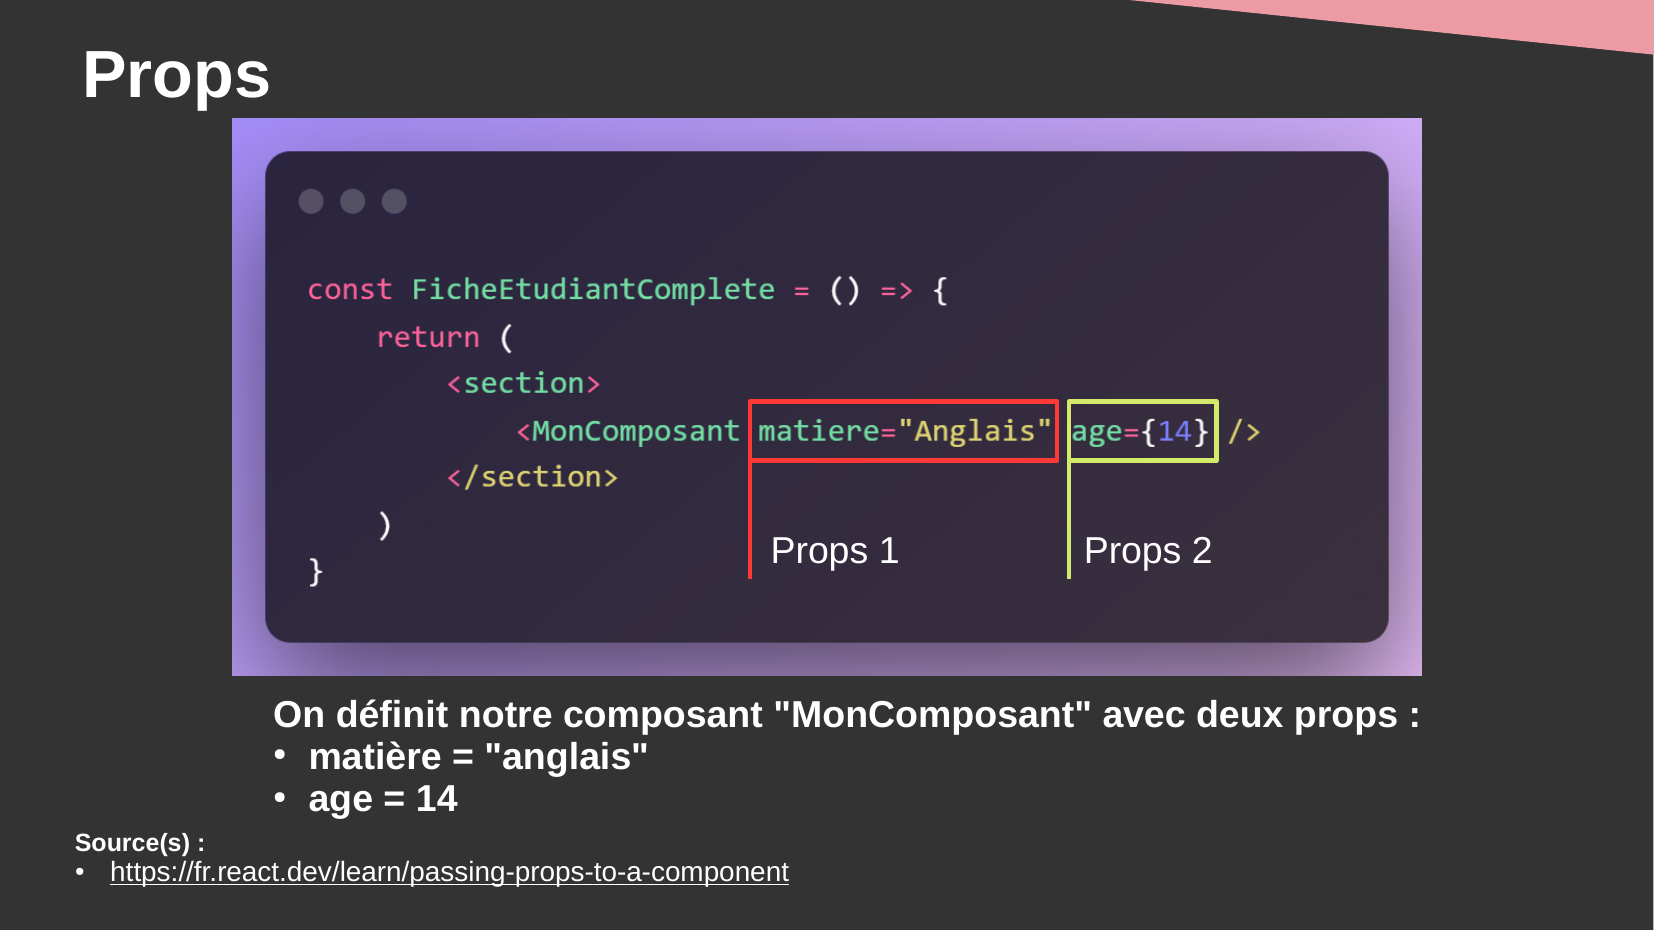

# Props
Props 1
Props 2
On définit notre composant "MonComposant" avec deux props :
matière = "anglais"
age = 14
Source(s) :
https://fr.react.dev/learn/passing-props-to-a-component